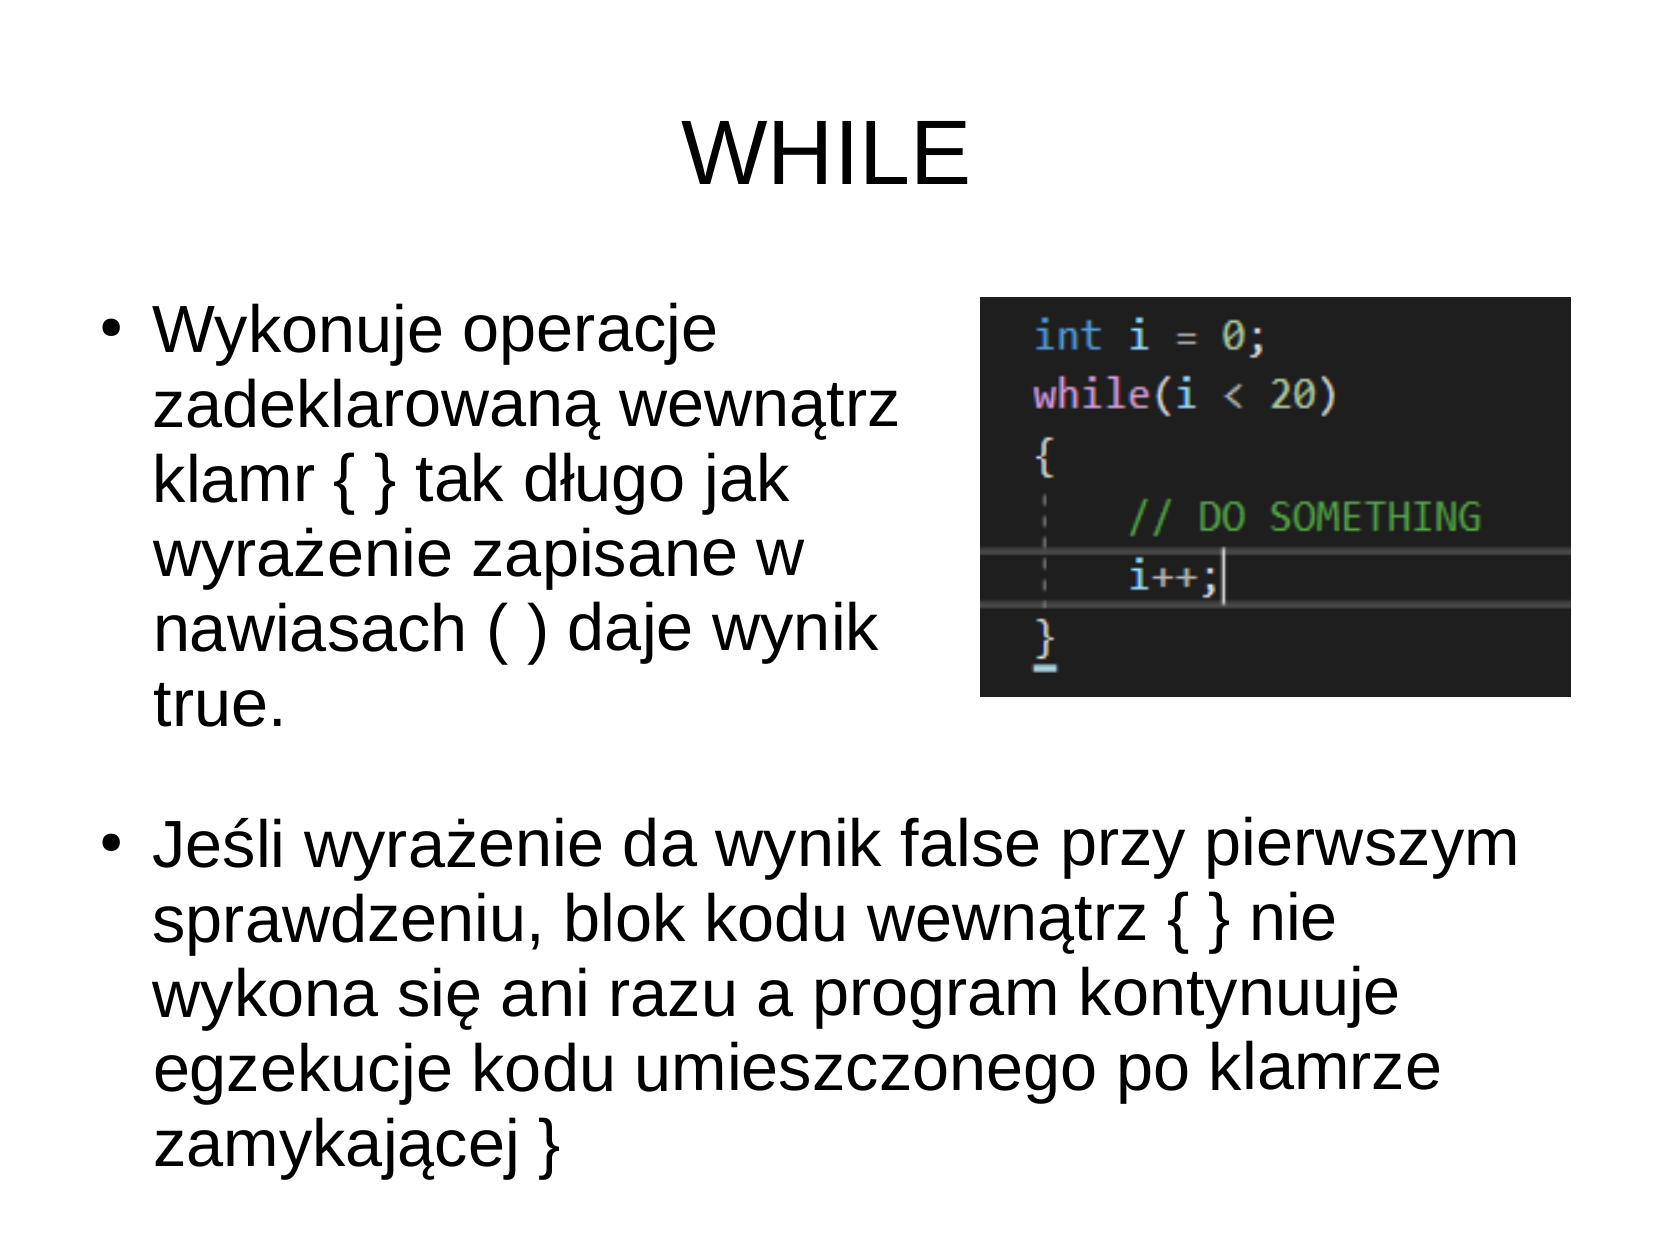

# WHILE
Wykonuje operacje zadeklarowaną wewnątrz klamr { } tak długo jak wyrażenie zapisane w nawiasach ( ) daje wynik true.
Jeśli wyrażenie da wynik false przy pierwszym sprawdzeniu, blok kodu wewnątrz { } nie wykona się ani razu a program kontynuuje egzekucje kodu umieszczonego po klamrze zamykającej }